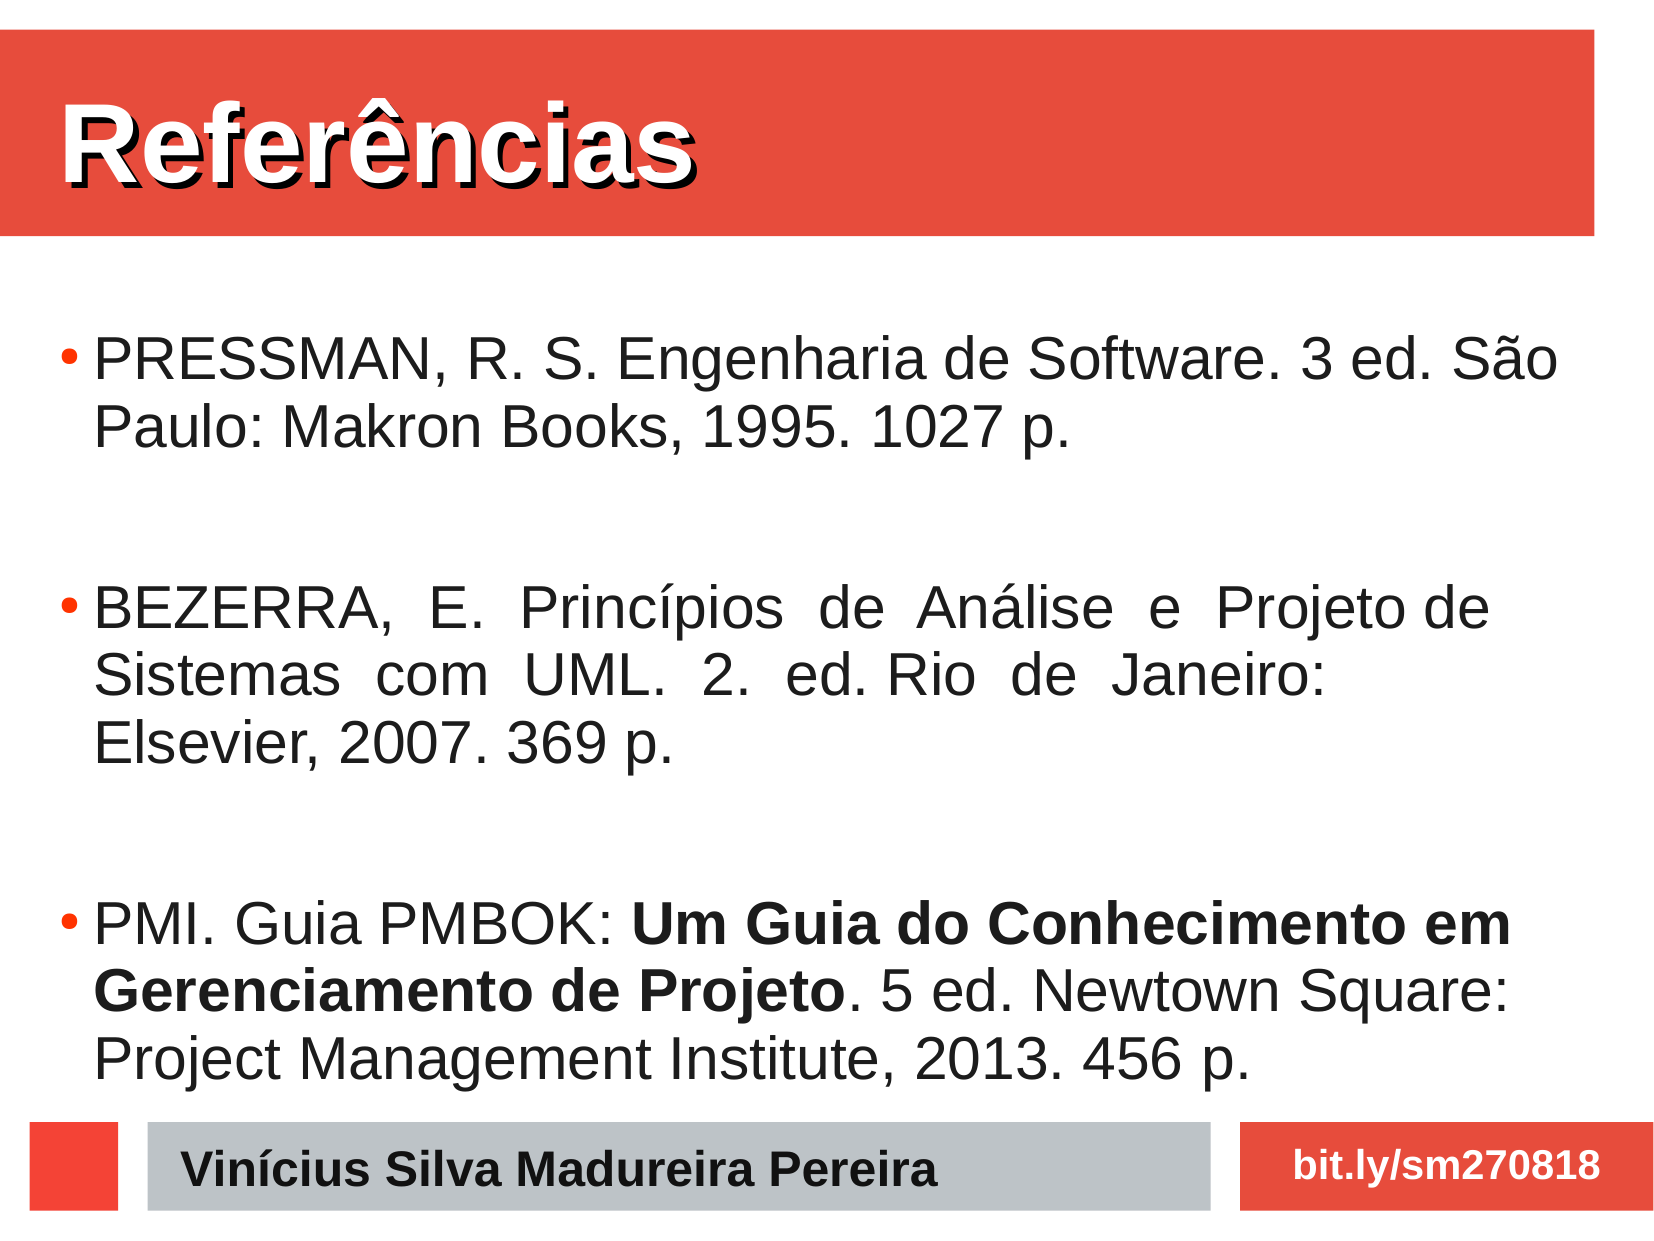

# Referências
PRESSMAN, R. S. Engenharia de Software. 3 ed. São Paulo: Makron Books, 1995. 1027 p.
BEZERRA, E. Princípios de Análise e Projeto de Sistemas com UML. 2. ed. Rio de Janeiro: Elsevier, 2007. 369 p.
PMI. Guia PMBOK: Um Guia do Conhecimento em Gerenciamento de Projeto. 5 ed. Newtown Square: Project Management Institute, 2013. 456 p.
Vinícius Silva Madureira Pereira
bit.ly/sm270818